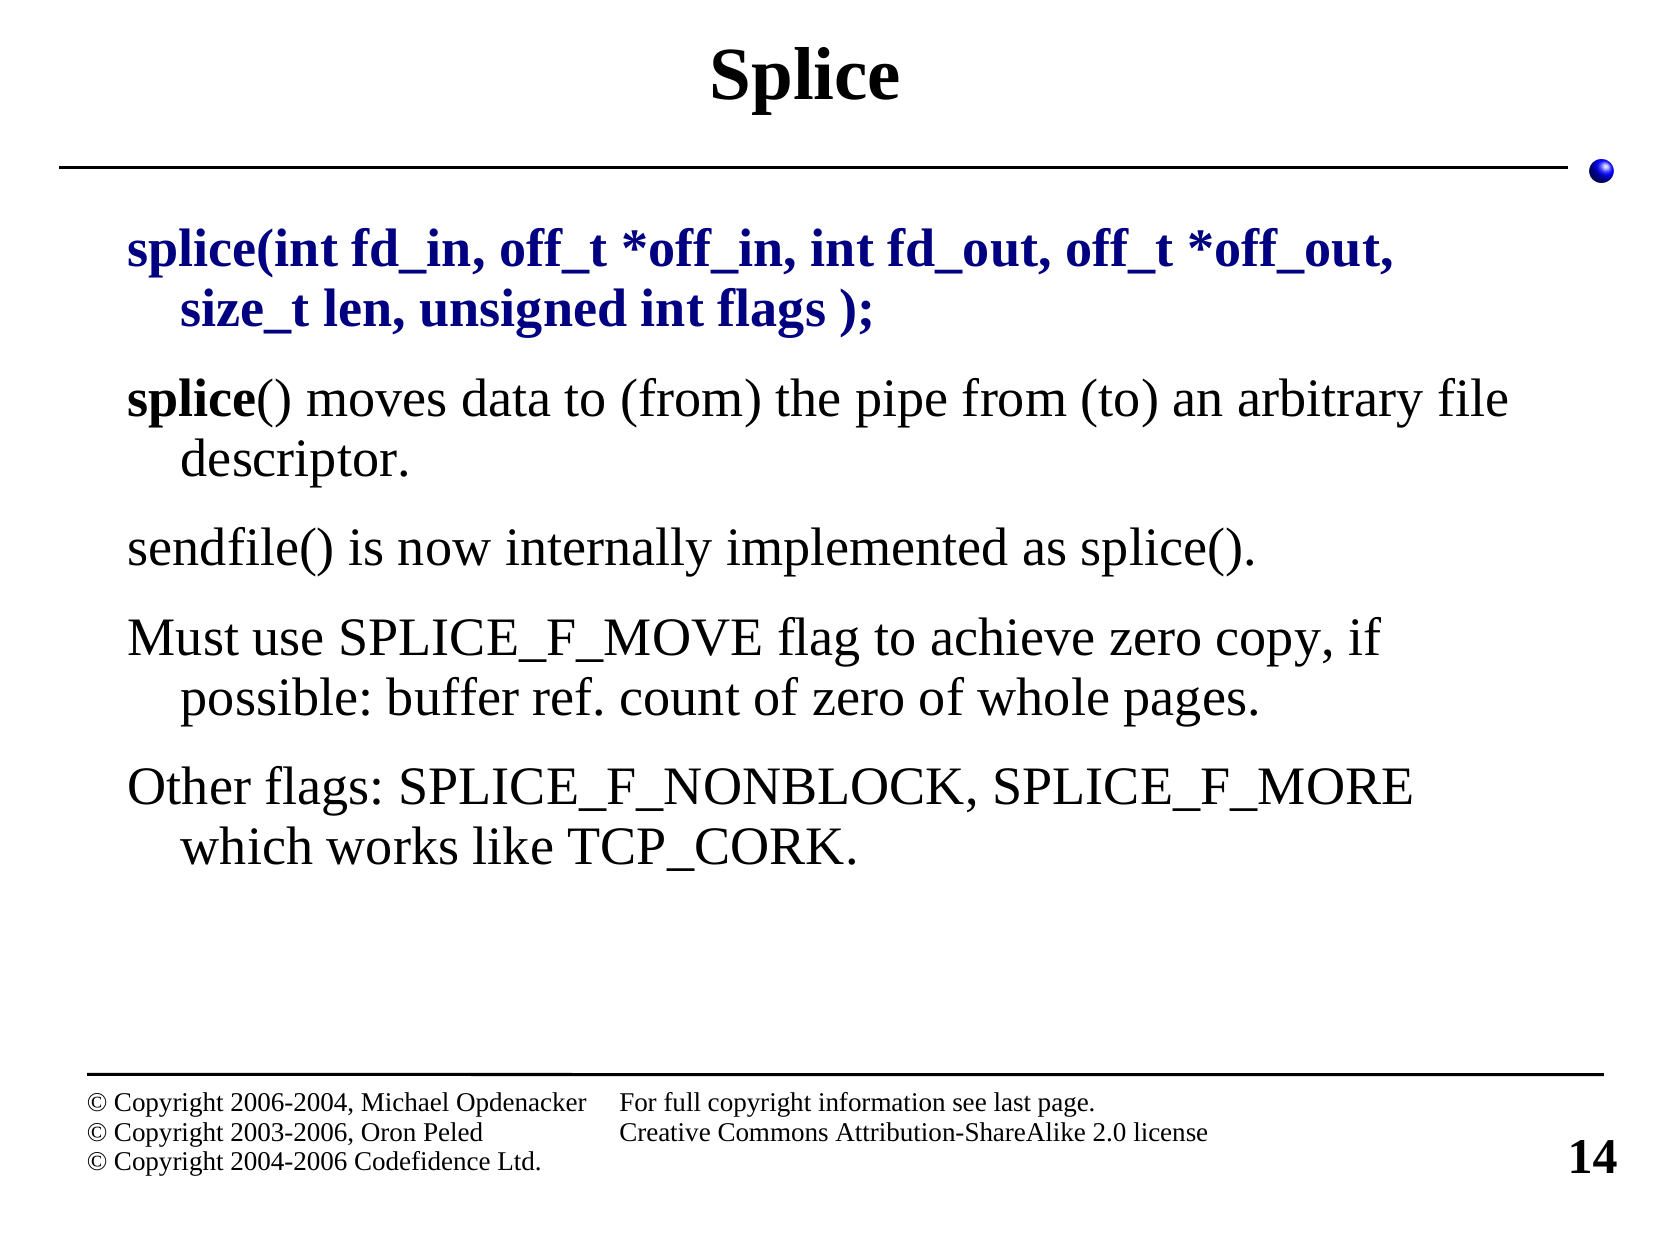

# Splice
splice(int fd_in, off_t *off_in, int fd_out, off_t *off_out, size_t len, unsigned int flags );
splice() moves data to (from) the pipe from (to) an arbitrary file descriptor.
sendfile() is now internally implemented as splice().
Must use SPLICE_F_MOVE flag to achieve zero copy, if possible: buffer ref. count of zero of whole pages.
Other flags: SPLICE_F_NONBLOCK, SPLICE_F_MORE which works like TCP_CORK.